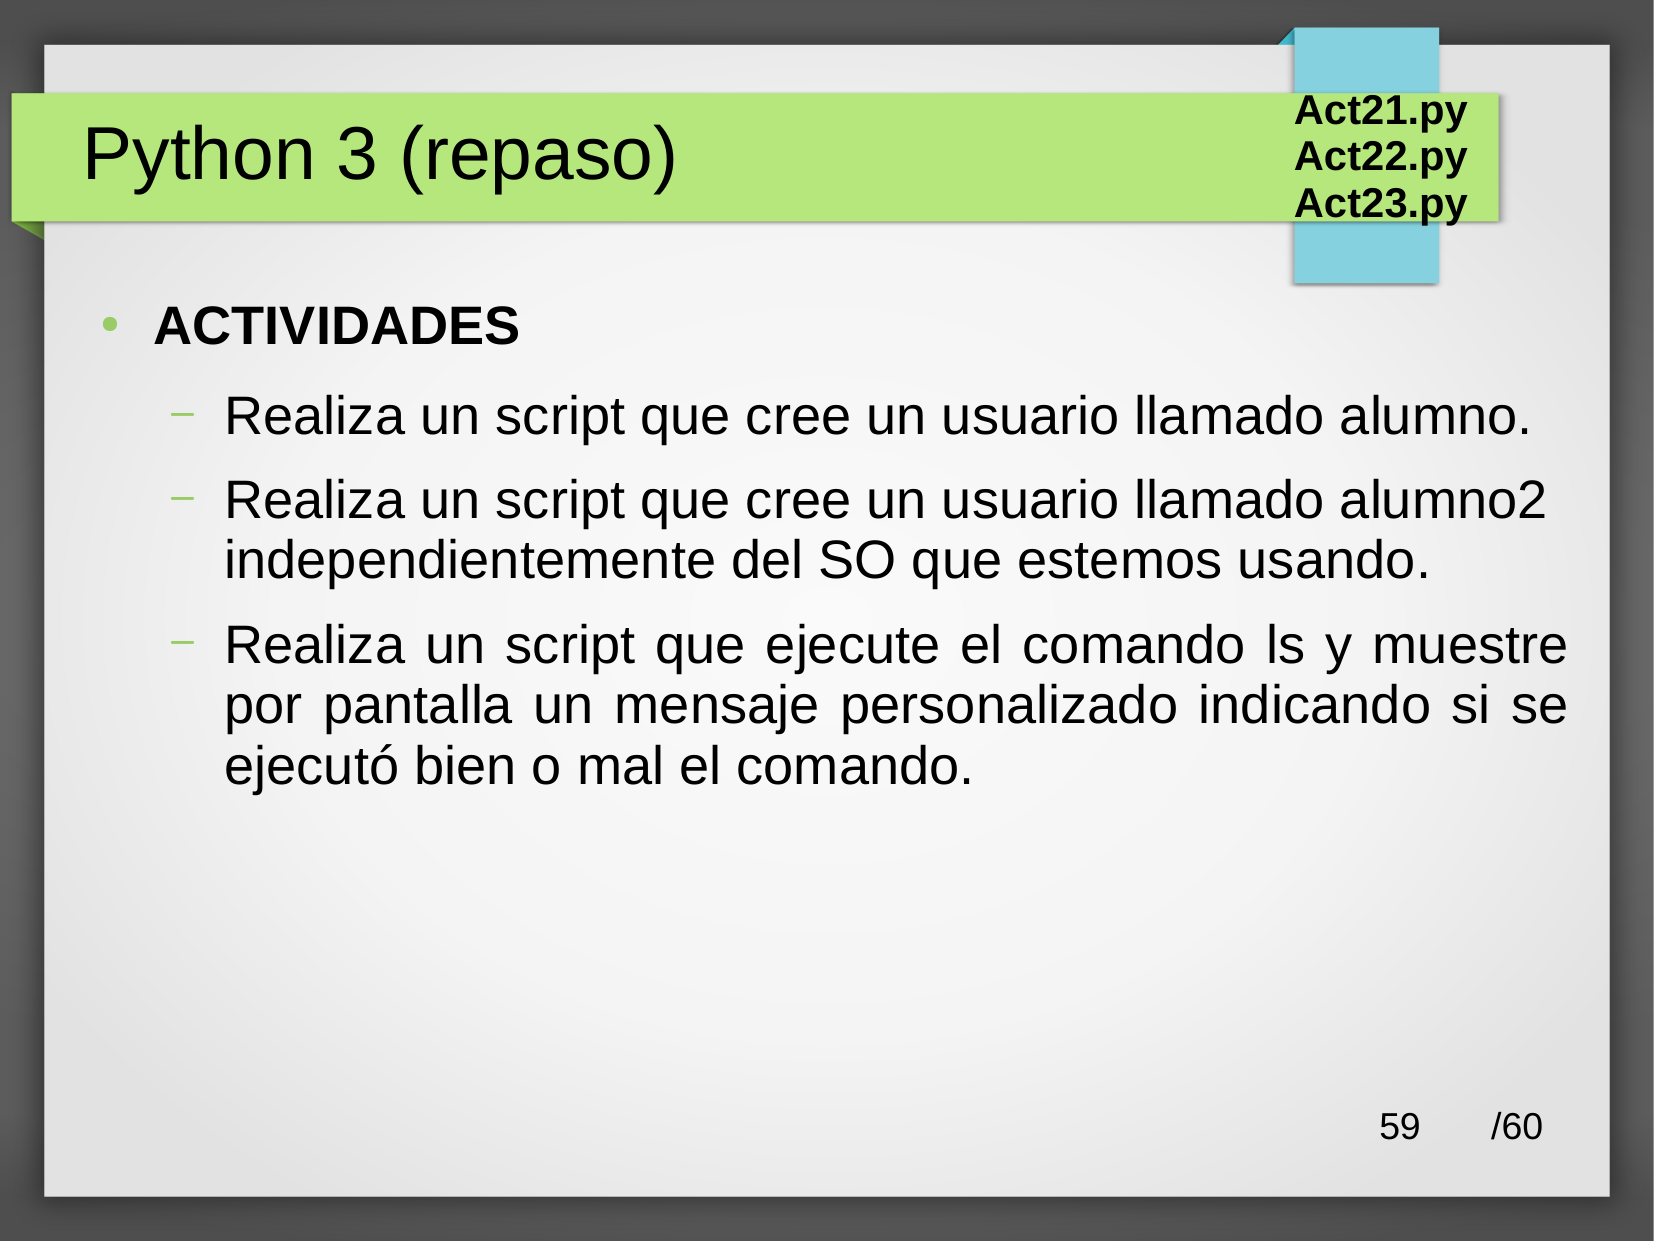

Act21.py
Act22.py
Act23.py
# Python 3 (repaso)
ACTIVIDADES
Realiza un script que cree un usuario llamado alumno.
Realiza un script que cree un usuario llamado alumno2 independientemente del SO que estemos usando.
Realiza un script que ejecute el comando ls y muestre por pantalla un mensaje personalizado indicando si se ejecutó bien o mal el comando.
/60